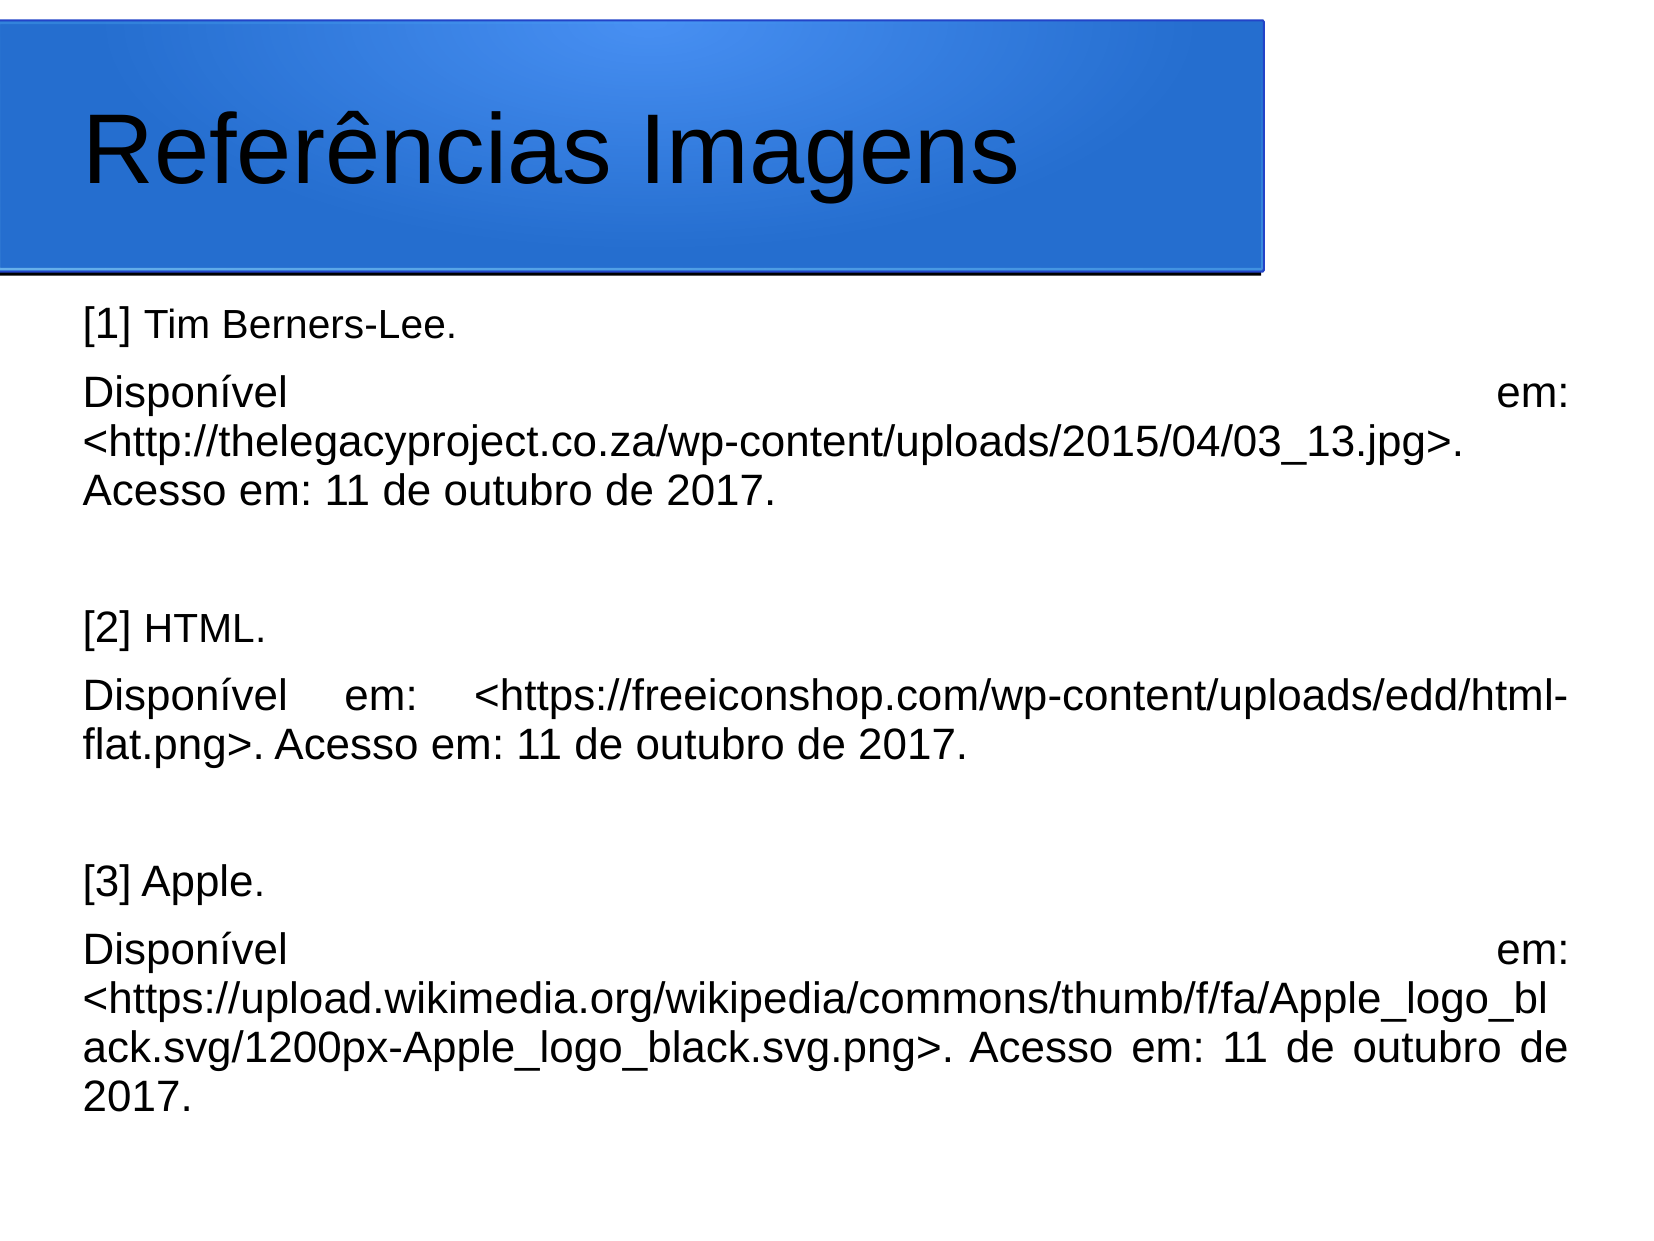

# Referências Imagens
[1] Tim Berners-Lee.
Disponível em: <http://thelegacyproject.co.za/wp-content/uploads/2015/04/03_13.jpg>. Acesso em: 11 de outubro de 2017.
[2] HTML.
Disponível em: <https://freeiconshop.com/wp-content/uploads/edd/html-flat.png>. Acesso em: 11 de outubro de 2017.
[3] Apple.
Disponível em: <https://upload.wikimedia.org/wikipedia/commons/thumb/f/fa/Apple_logo_black.svg/1200px-Apple_logo_black.svg.png>. Acesso em: 11 de outubro de 2017.